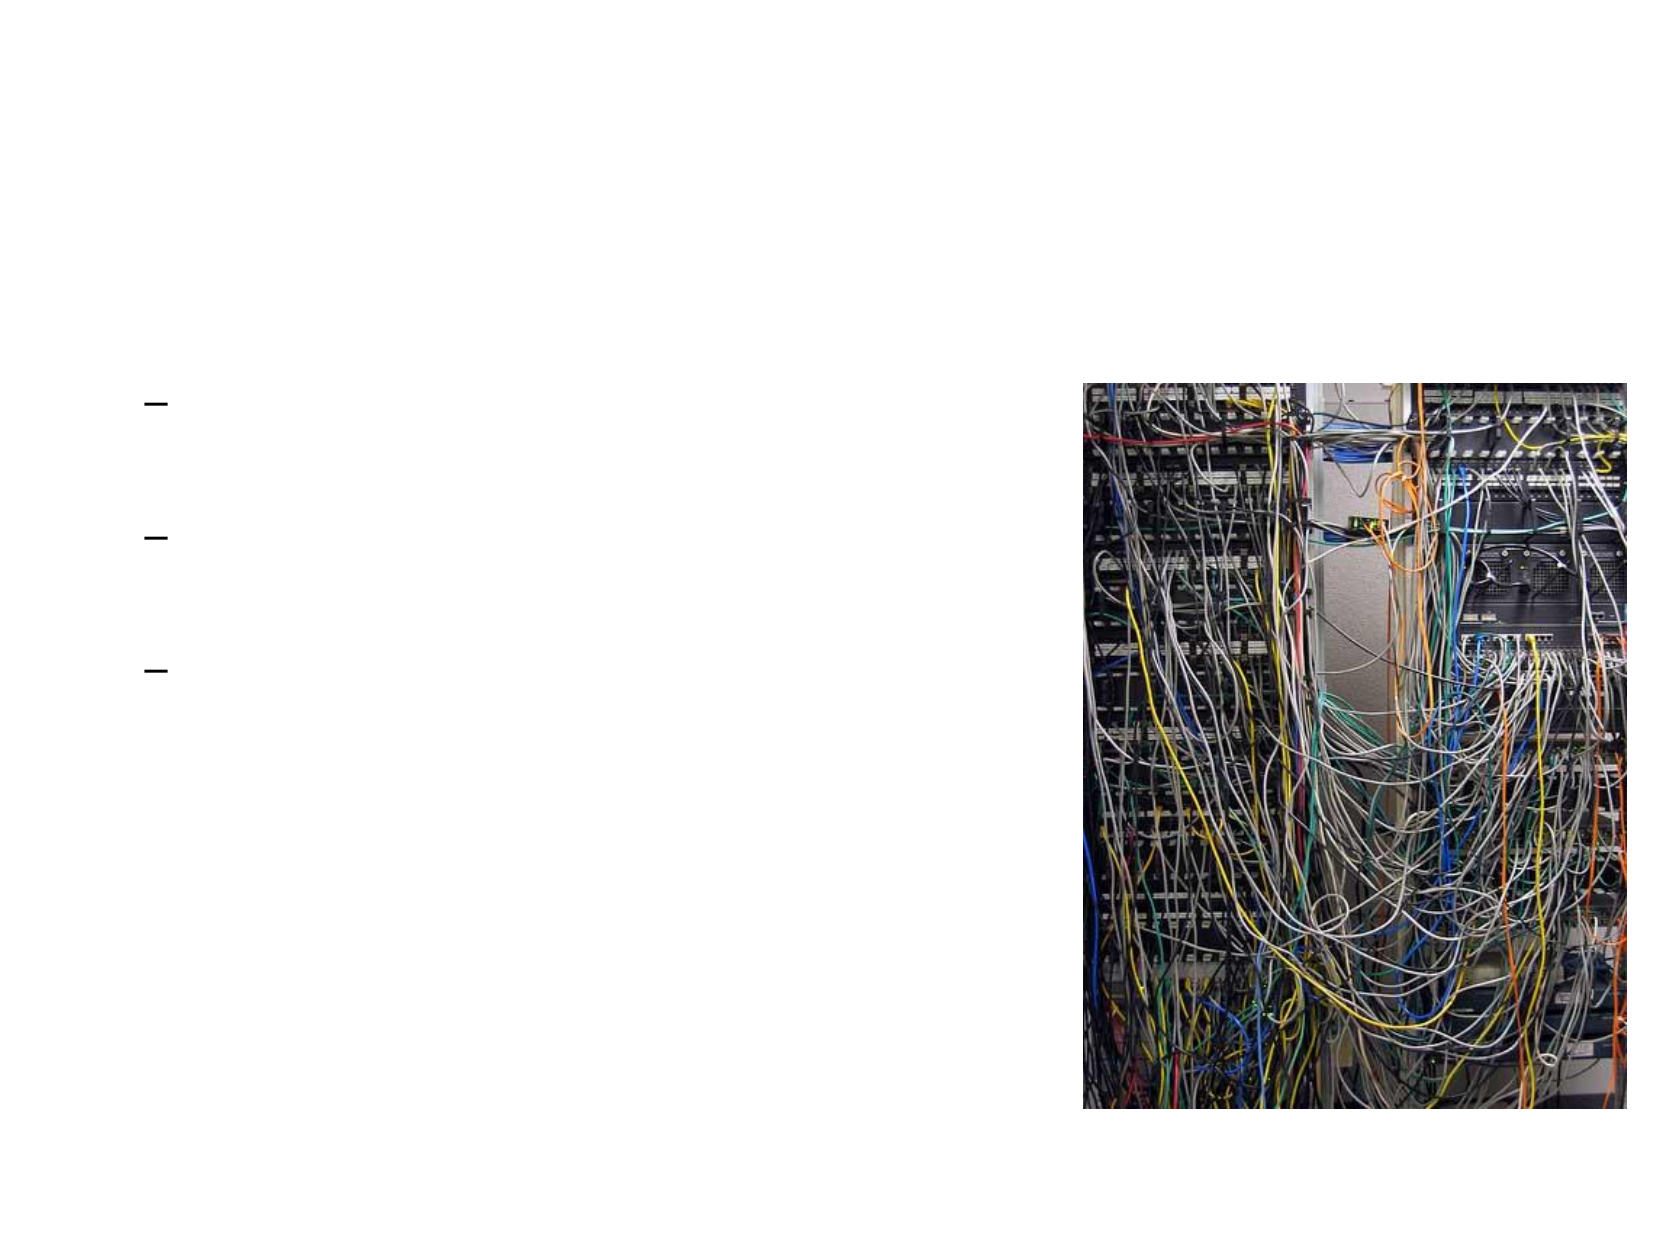

# Compilando programas - Autotools
Problemas:
você não tem controle sobre
o que e onde foi instalado
fica difícil replicar a instalação
para outras máquinas
para desinstalar ou atualizar
depende da (má) qualidade
do Makefile